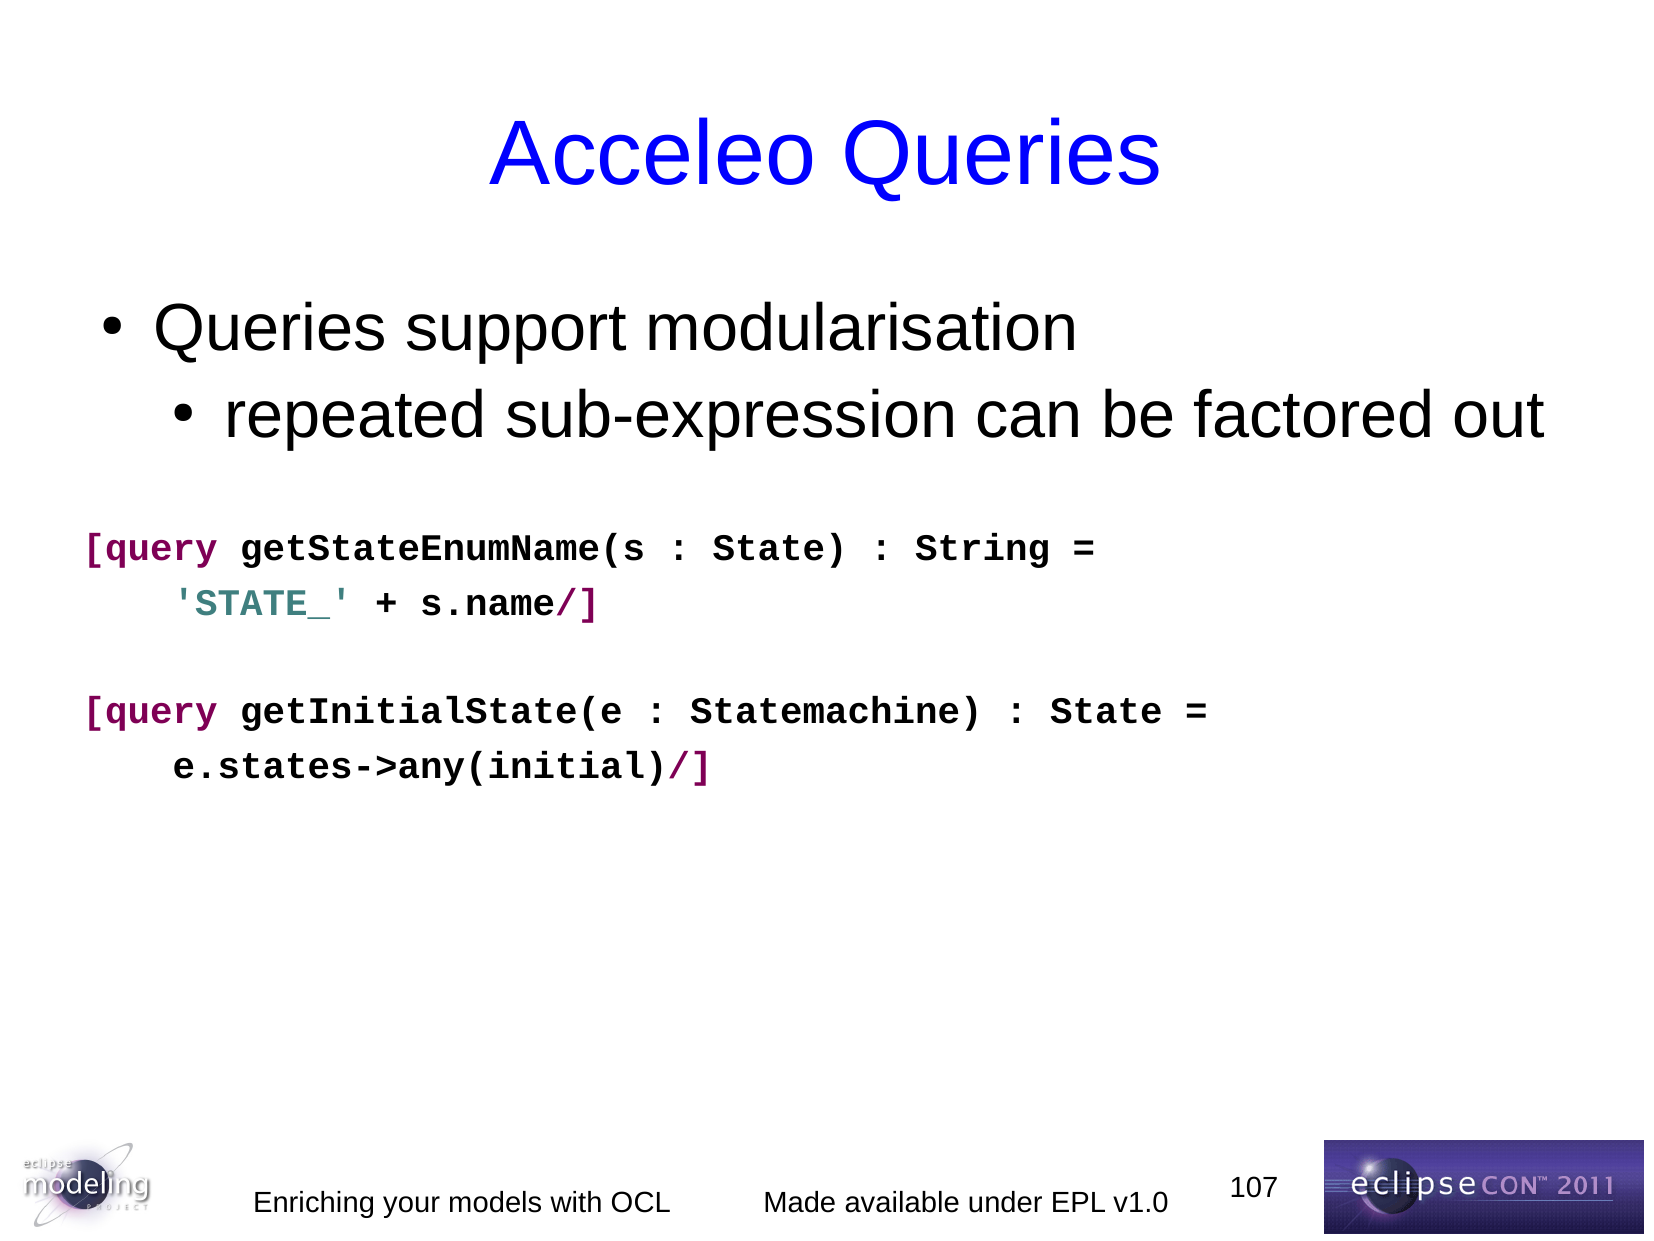

# Acceleo Queries
Queries support modularisation
repeated sub-expression can be factored out
[query getStateEnumName(s : State) : String =
 'STATE_' + s.name/]
[query getInitialState(e : Statemachine) : State =
 e.states->any(initial)/]
107
Enriching your models with OCL